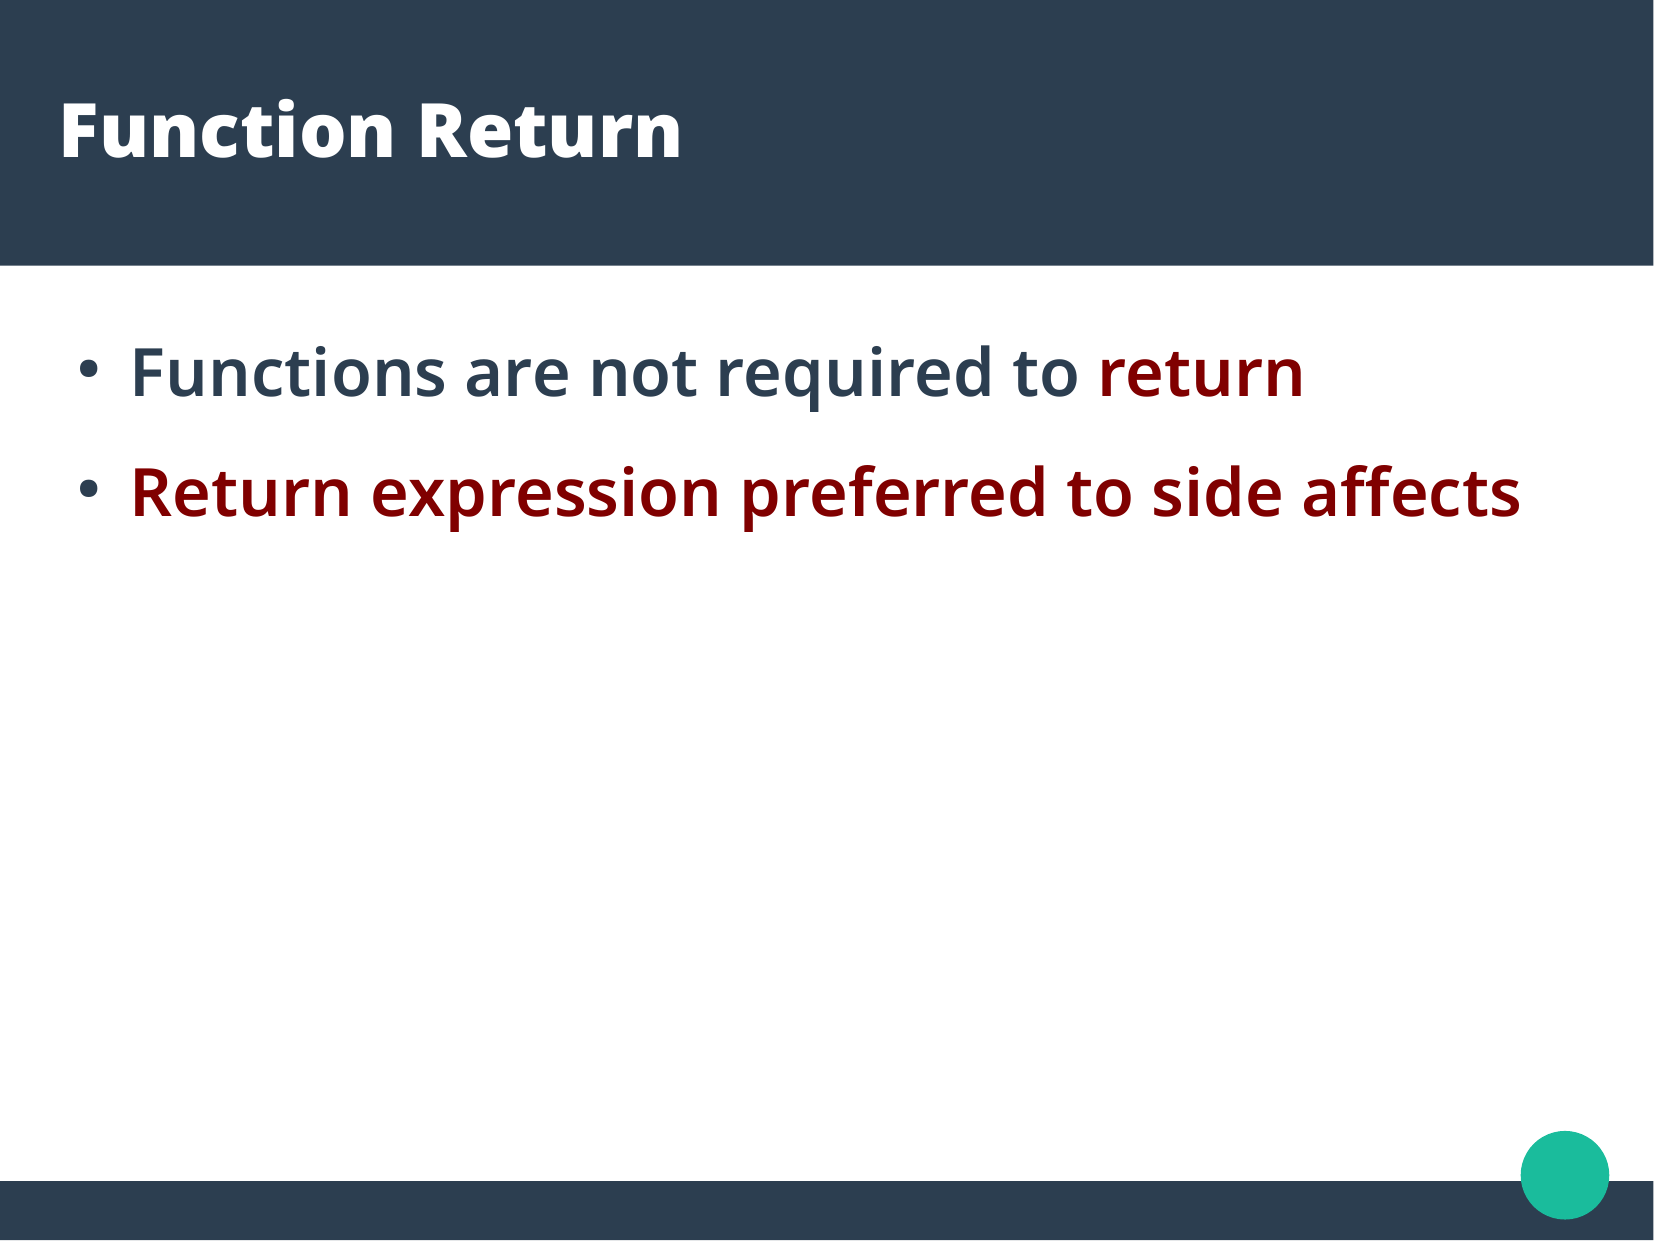

# Function Return
Functions are not required to return
Return expression preferred to side affects